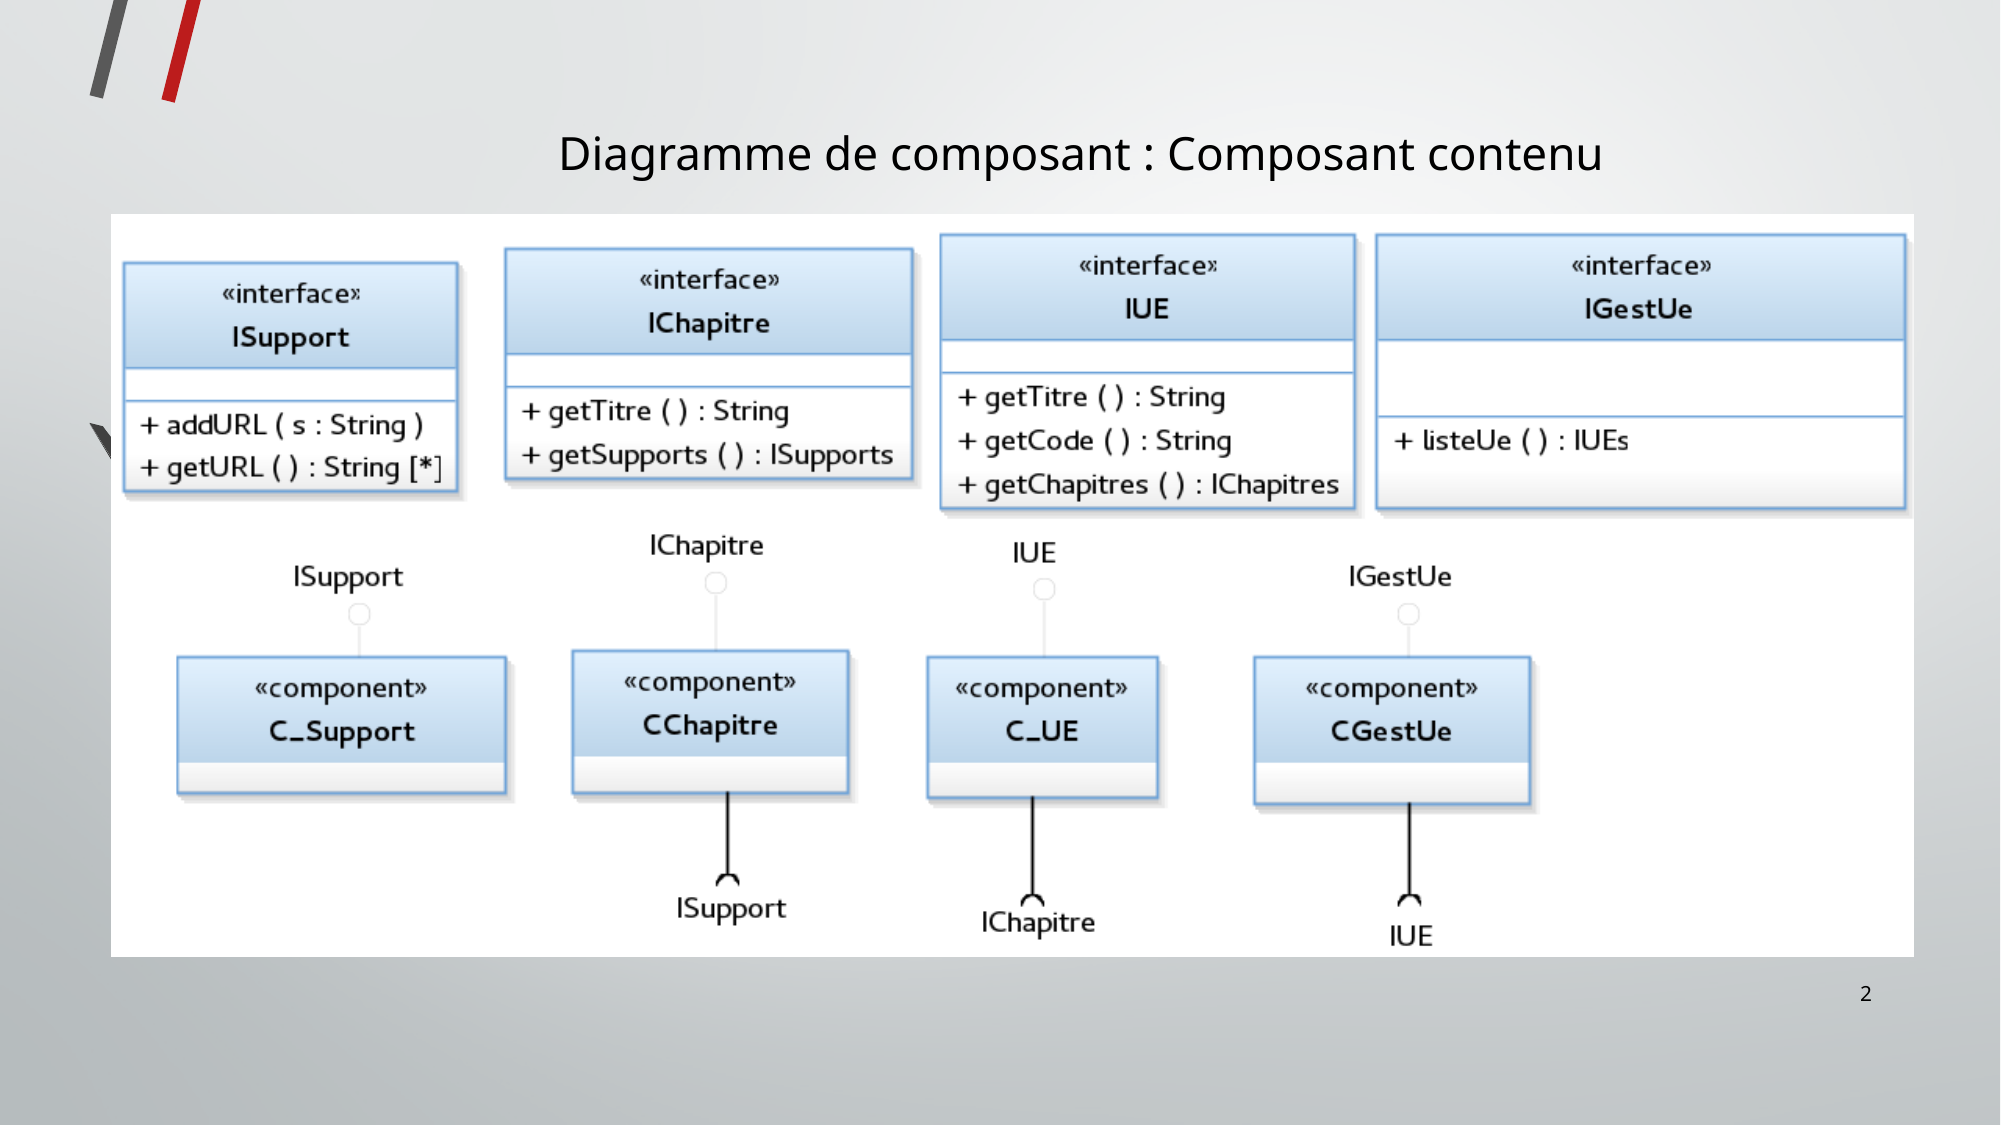

# Diagramme de composant : Composant contenu
2